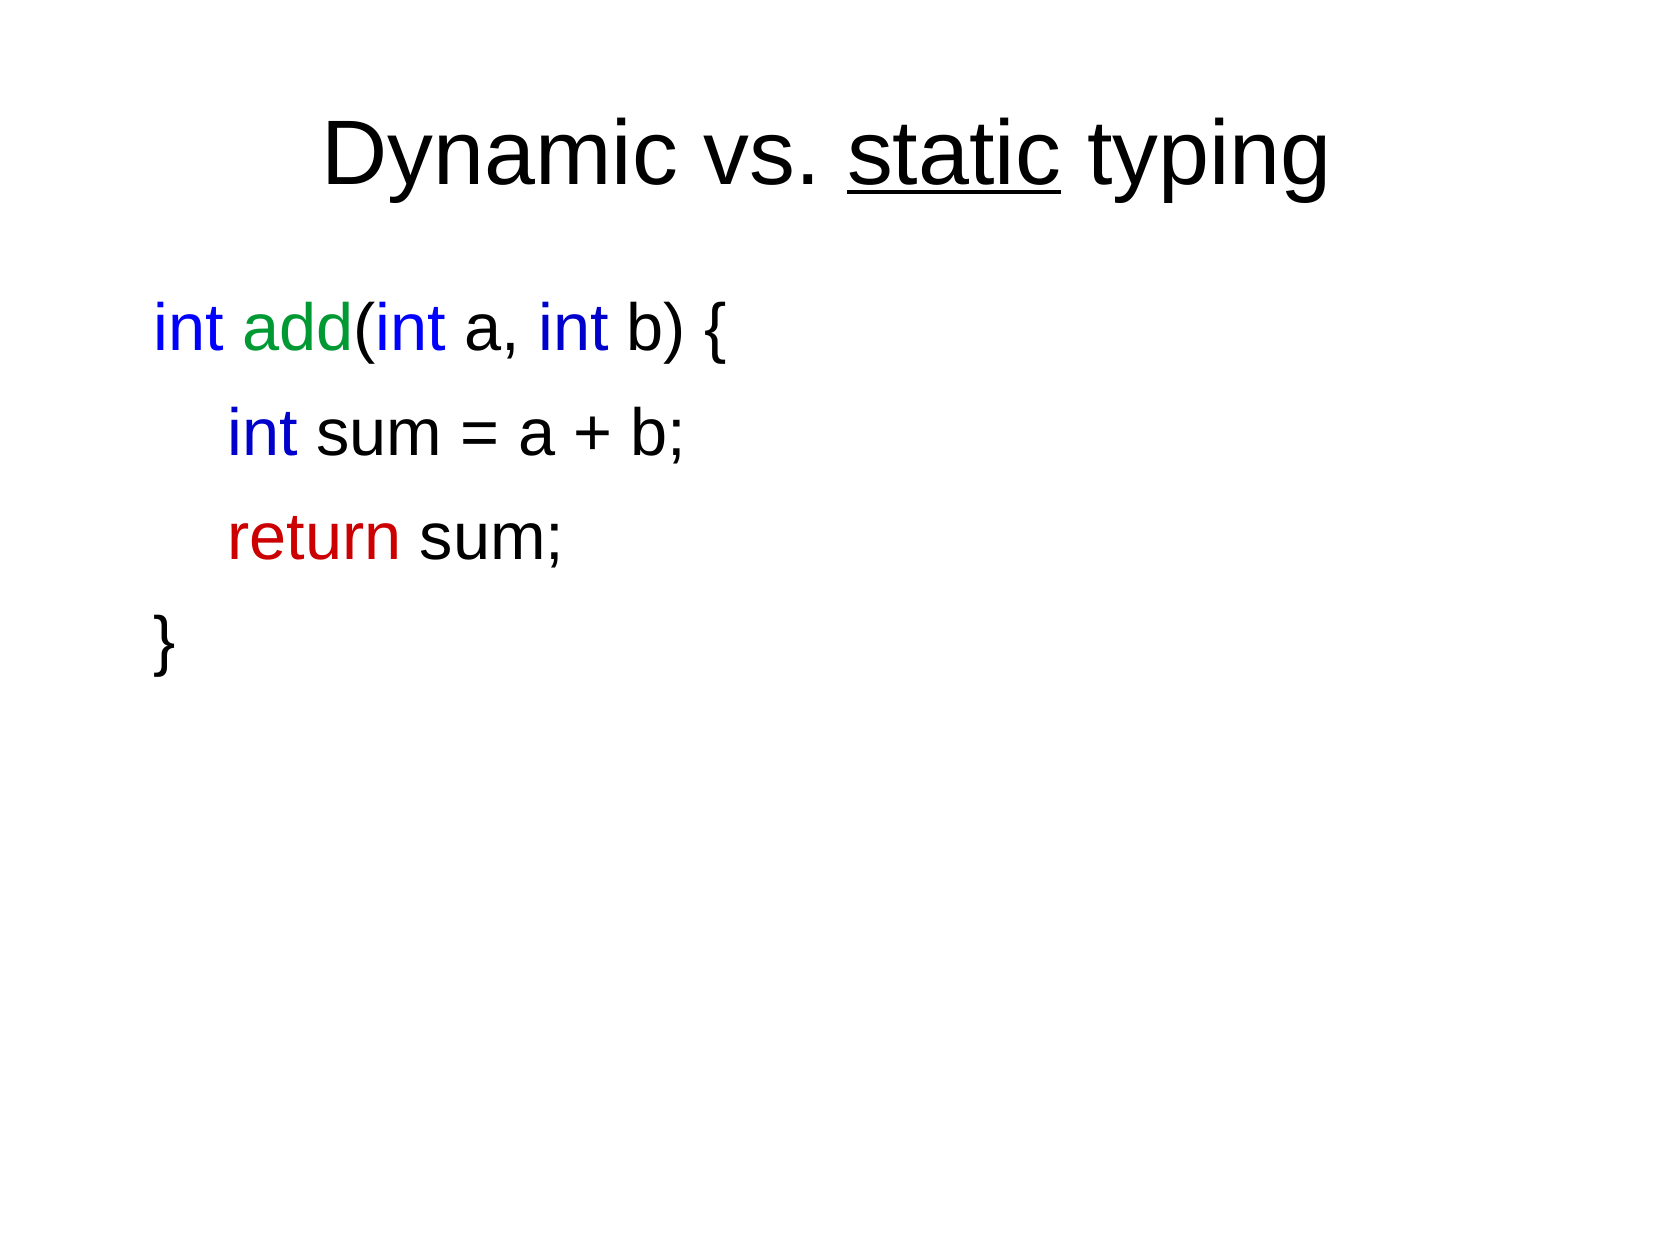

# Dynamic vs. static typing
int add(int a, int b) {
 int sum = a + b;
 return sum;
}